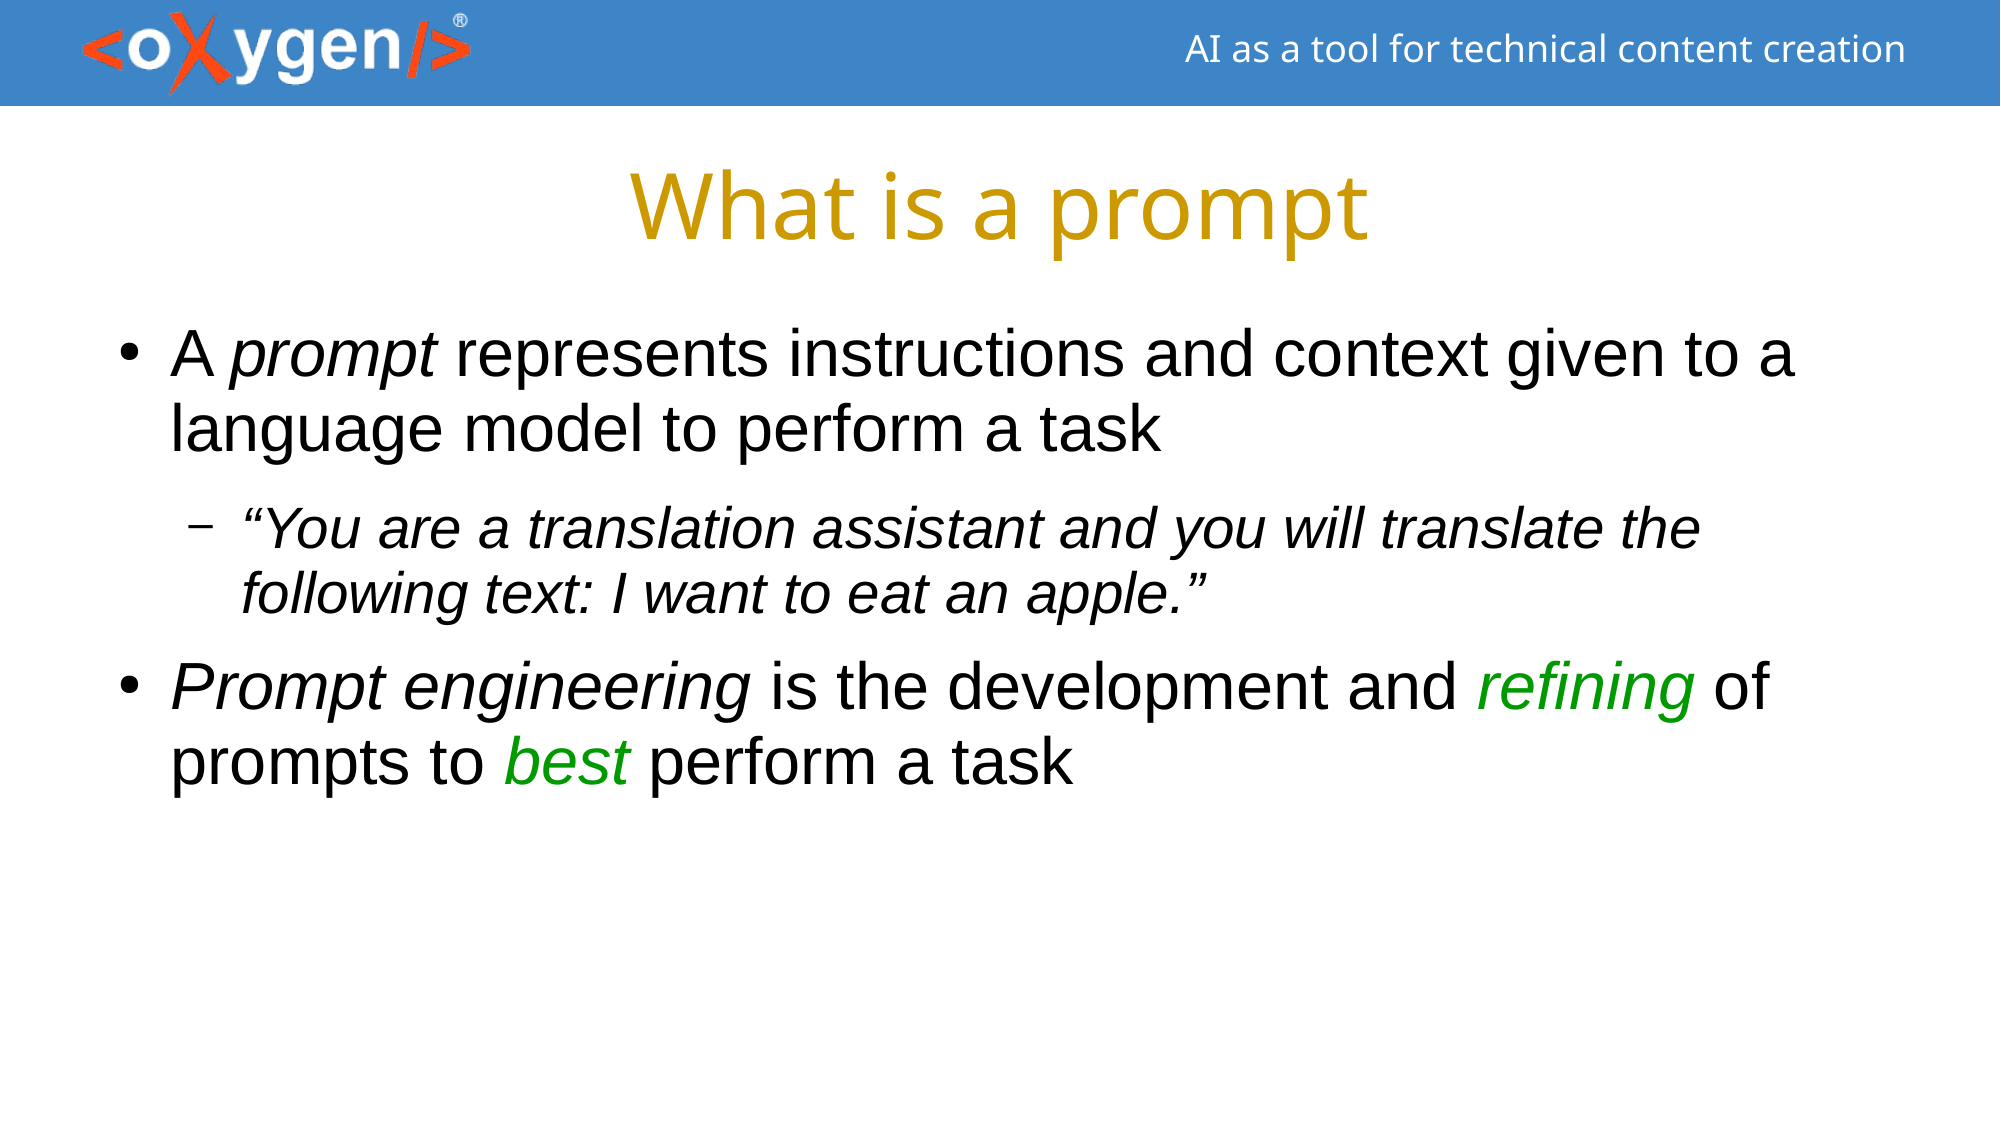

# What is a prompt
A prompt represents instructions and context given to a language model to perform a task
“You are a translation assistant and you will translate the following text: I want to eat an apple.”
Prompt engineering is the development and refining of prompts to best perform a task